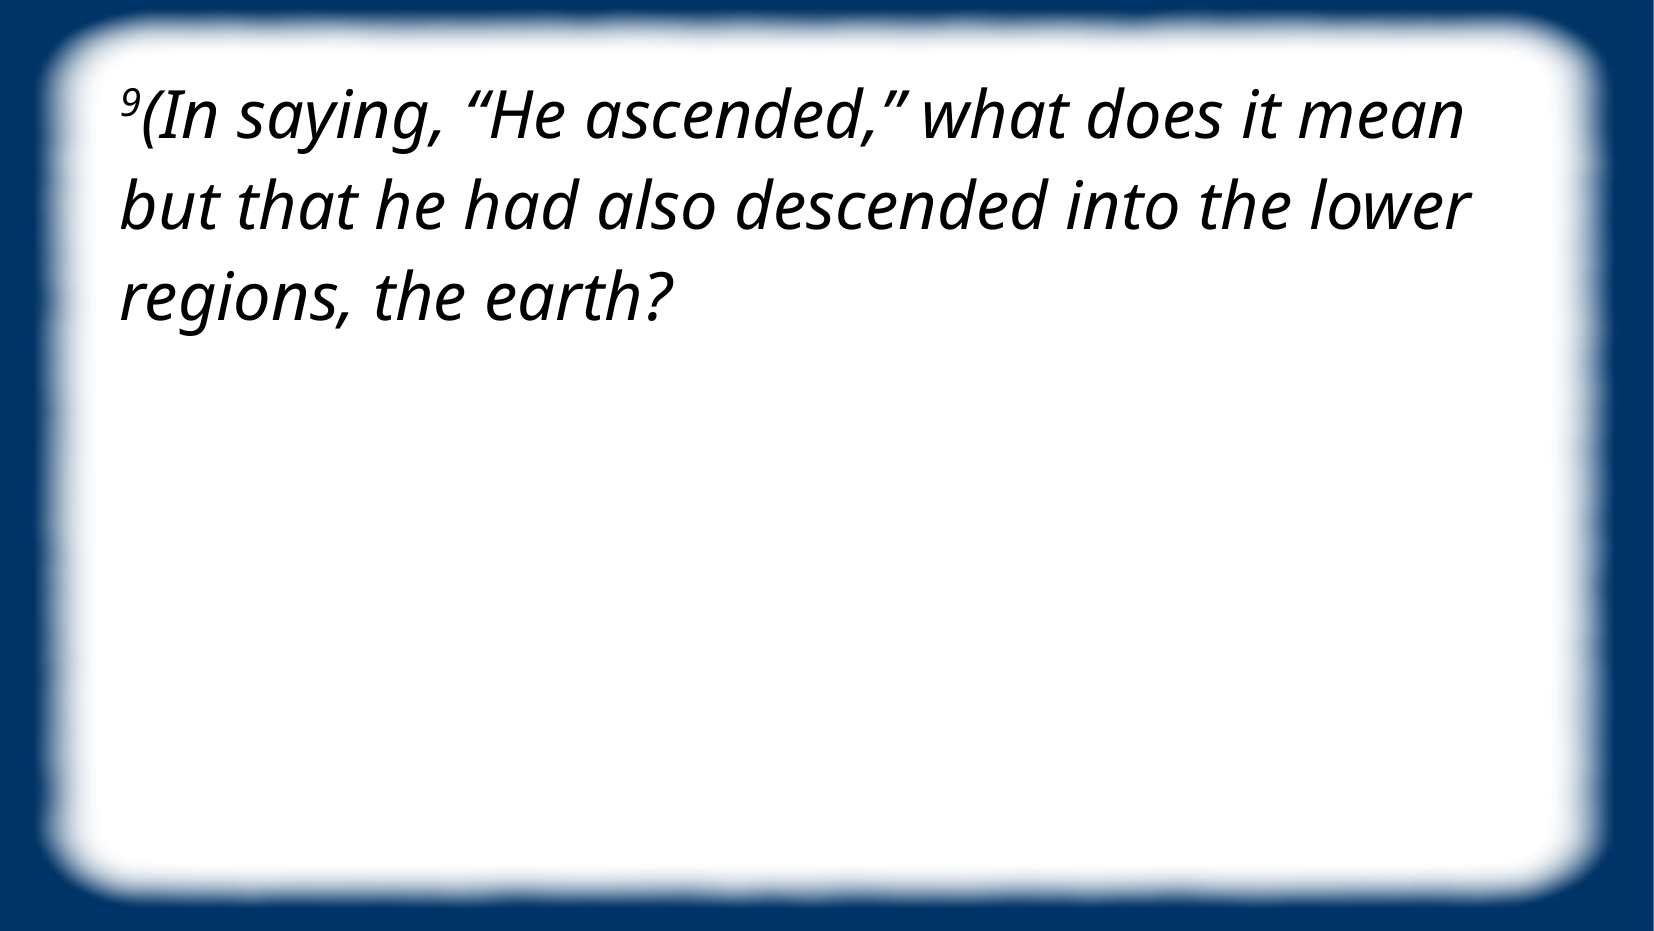

9(In saying, “He ascended,” what does it mean but that he had also descended into the lower regions, the earth?